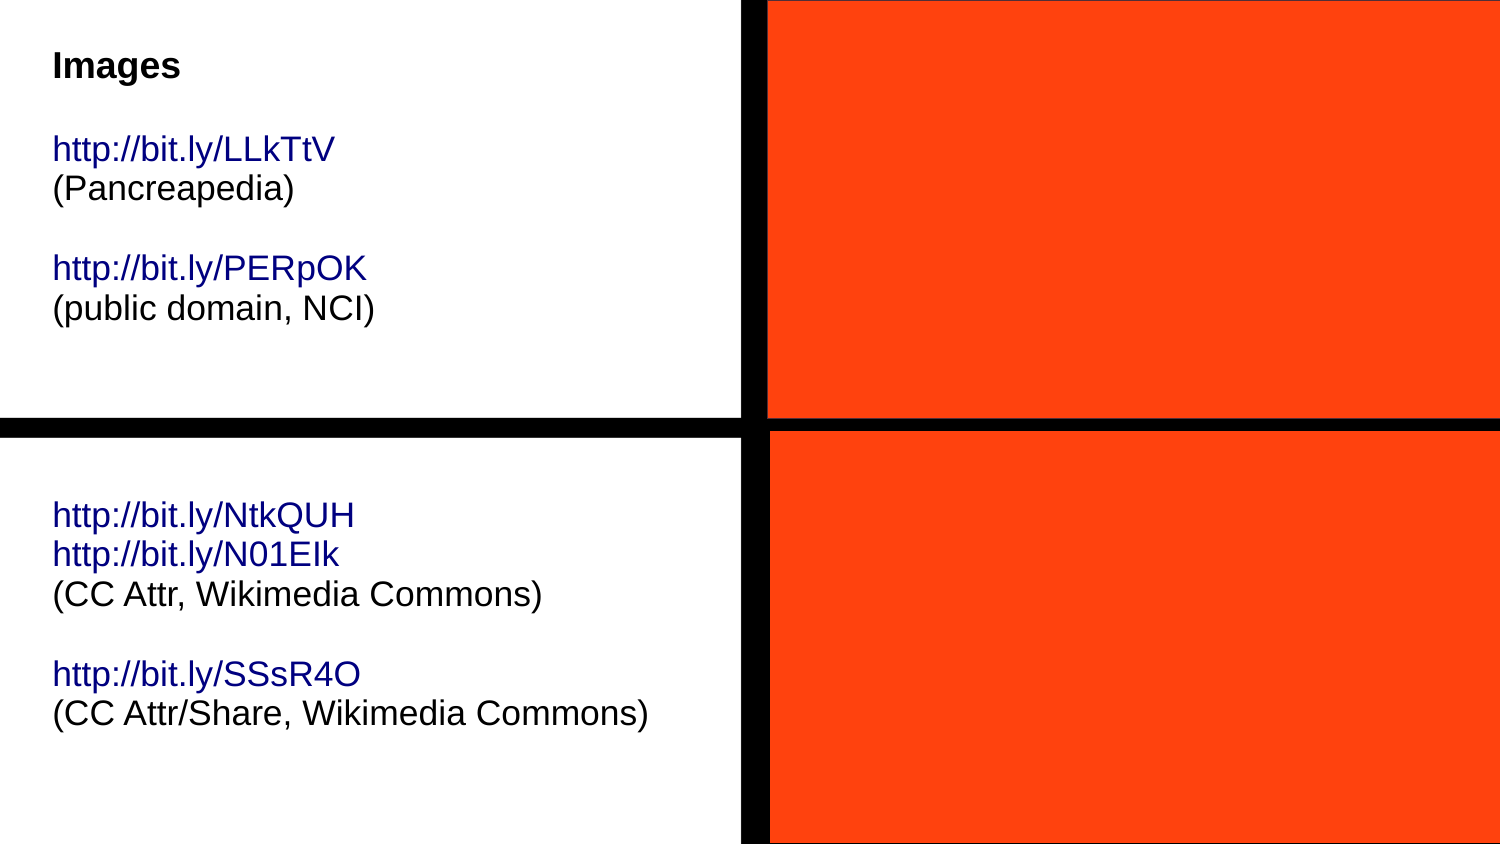

Images
http://bit.ly/LLkTtV
(Pancreapedia)
http://bit.ly/PERpOK
(public domain, NCI)
http://bit.ly/NtkQUH
http://bit.ly/N01EIk
(CC Attr, Wikimedia Commons)
http://bit.ly/SSsR4O
(CC Attr/Share, Wikimedia Commons)